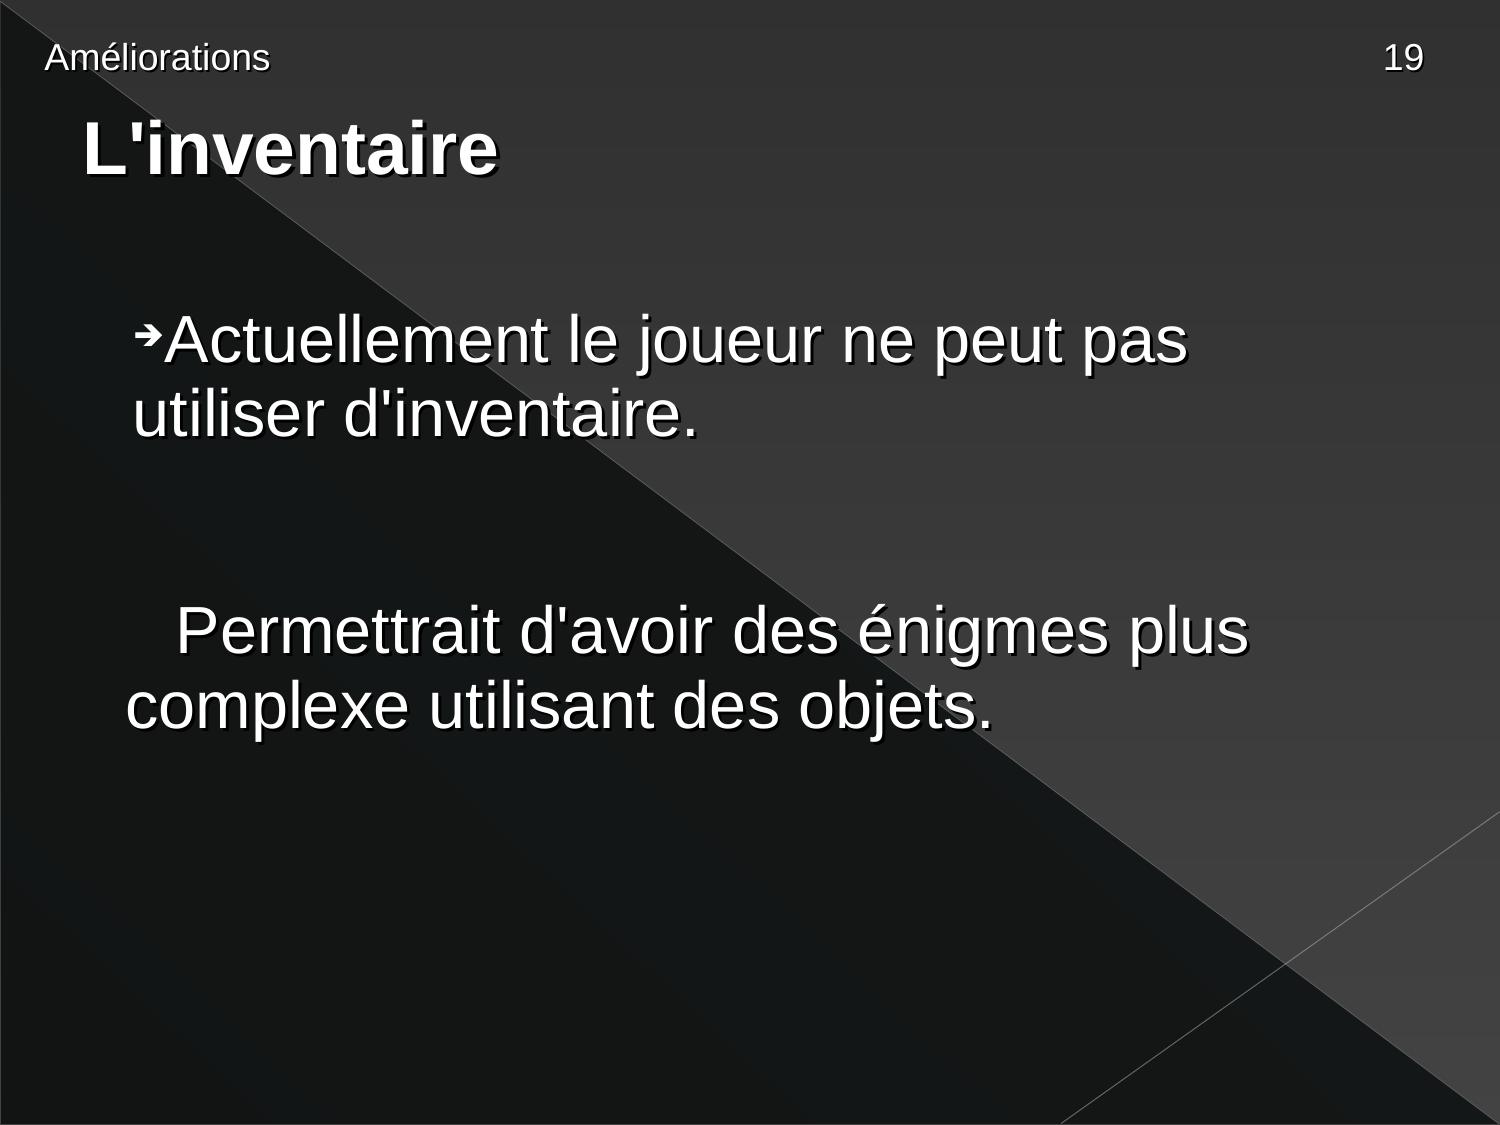

Améliorations 														 19
# L'inventaire
Actuellement le joueur ne peut pas utiliser d'inventaire.
 Permettrait d'avoir des énigmes plus complexe utilisant des objets.